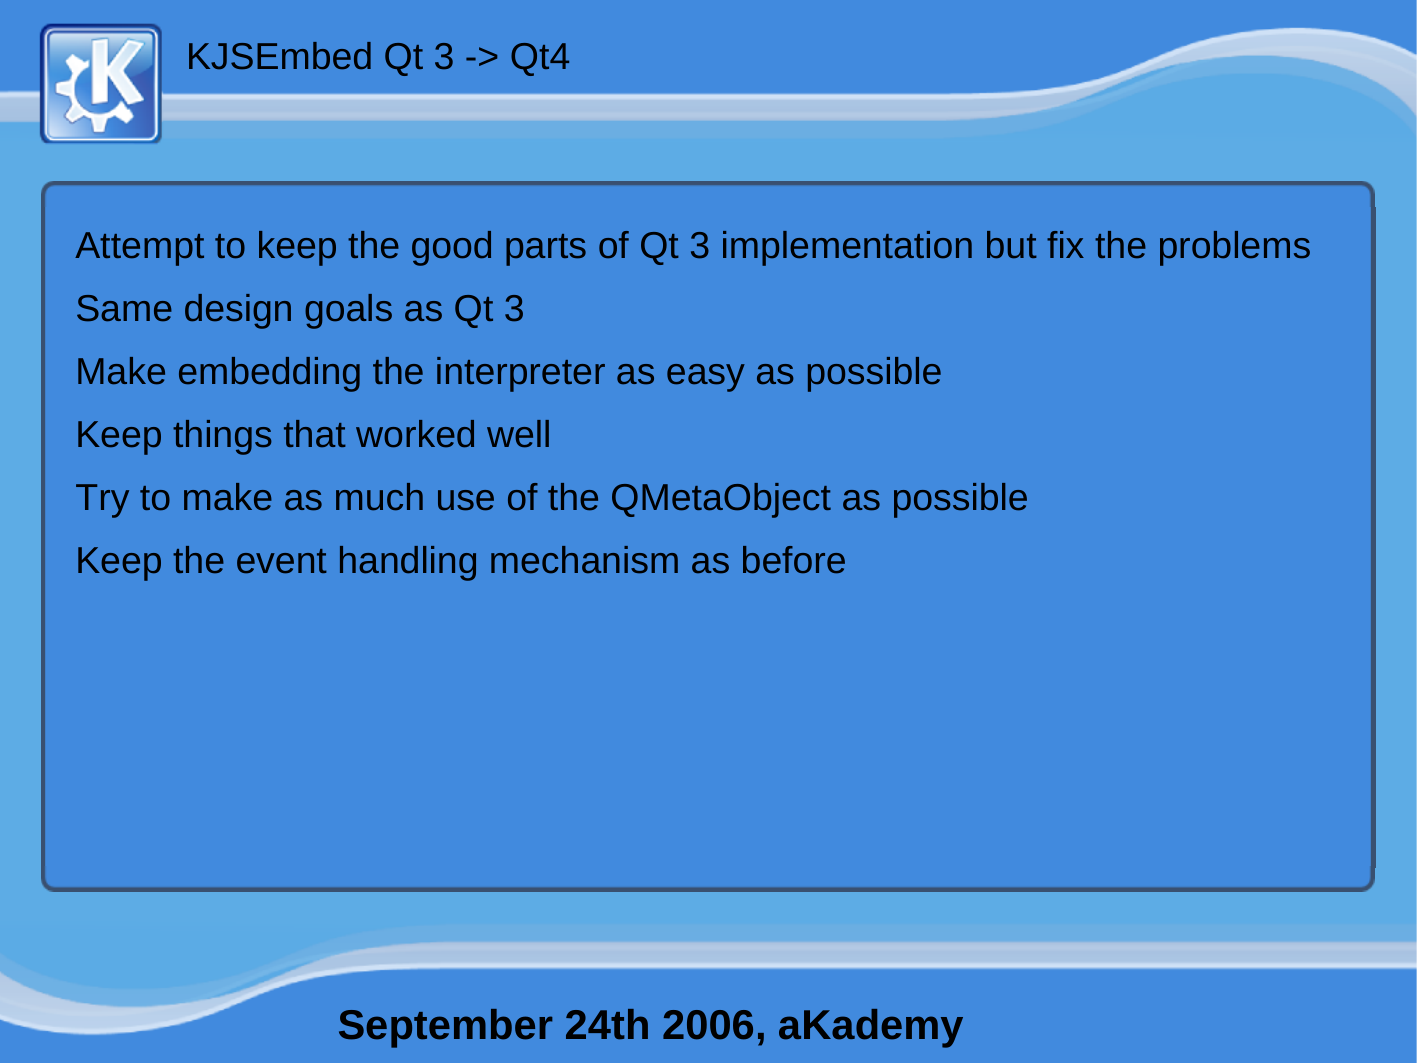

KJSEmbed Qt 3 -> Qt4
 Attempt to keep the good parts of Qt 3 implementation but fix the problems
 Same design goals as Qt 3
 Make embedding the interpreter as easy as possible
 Keep things that worked well
 Try to make as much use of the QMetaObject as possible
 Keep the event handling mechanism as before